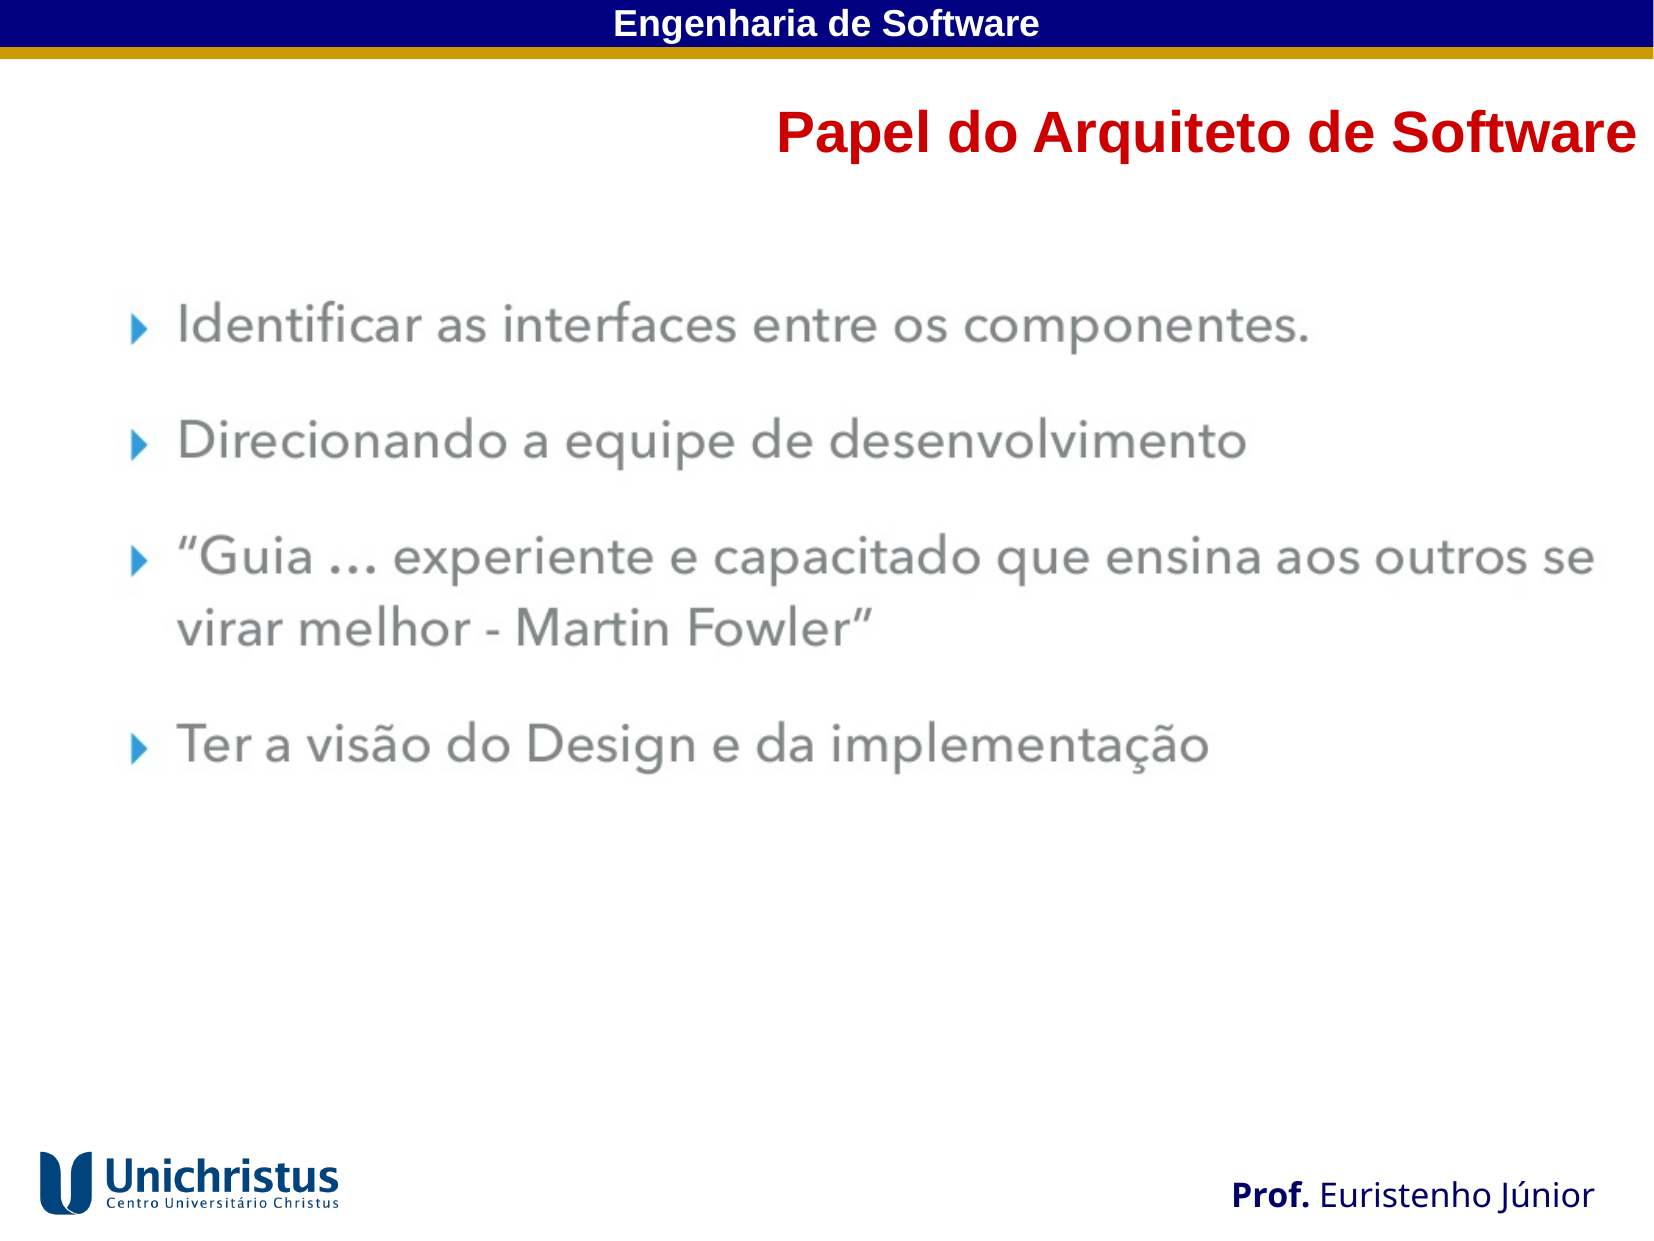

Engenharia de Software
Papel do Arquiteto de Software
Prof. Euristenho Júnior